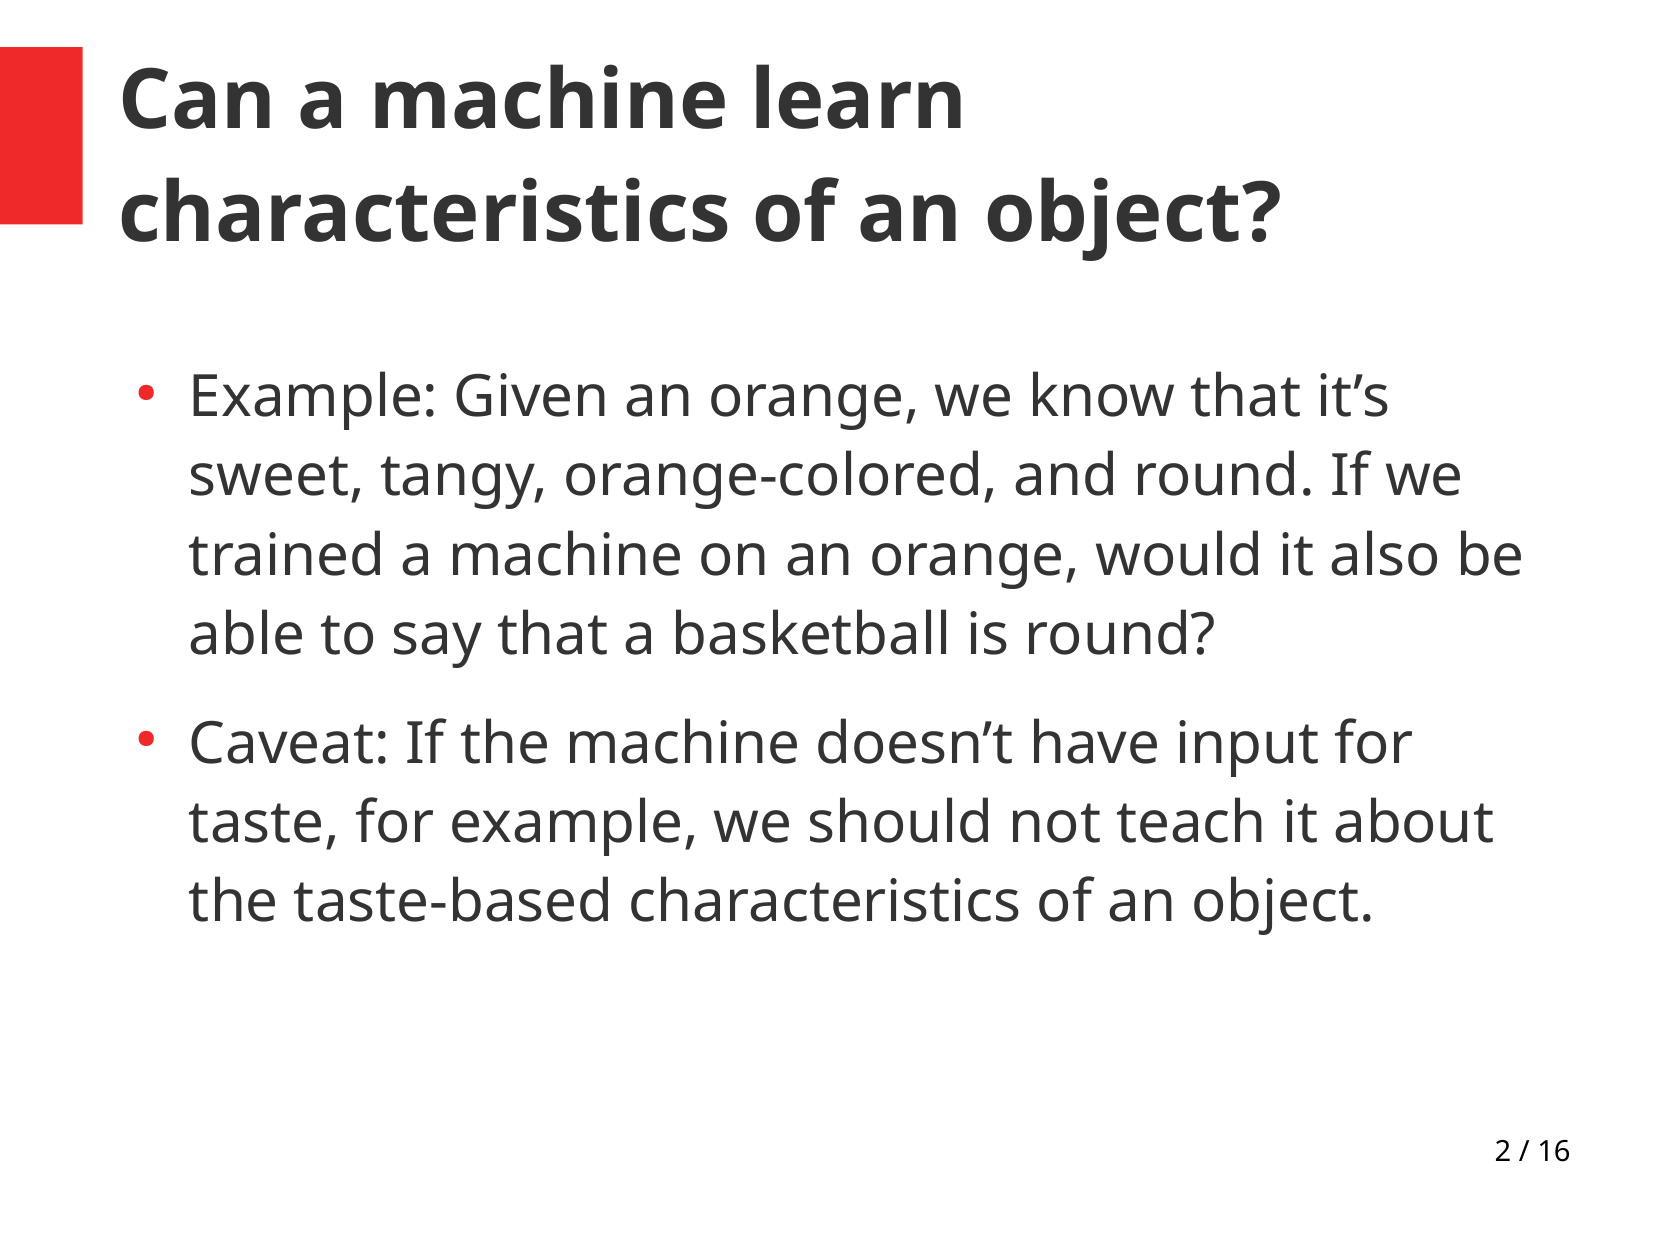

# Can a machine learn characteristics of an object?
Example: Given an orange, we know that it’s sweet, tangy, orange-colored, and round. If we trained a machine on an orange, would it also be able to say that a basketball is round?
Caveat: If the machine doesn’t have input for taste, for example, we should not teach it about the taste-based characteristics of an object.
2